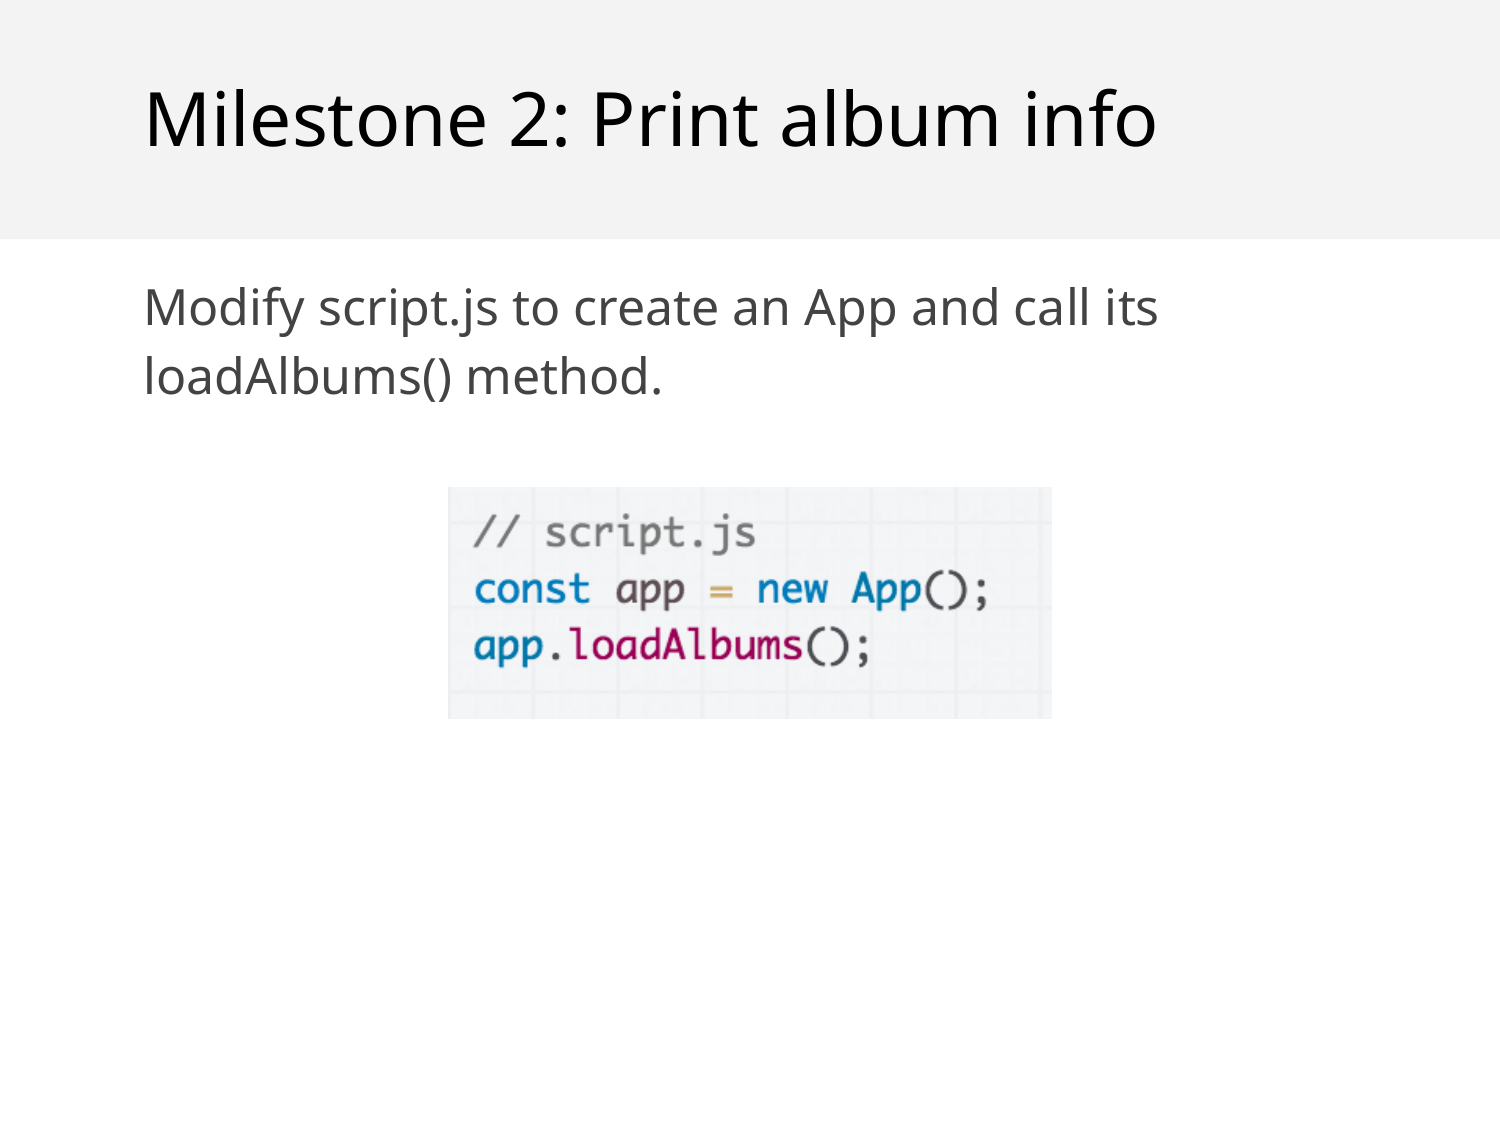

Milestone 2: Print album info
# Modify script.js to create an App and call its loadAlbums() method.